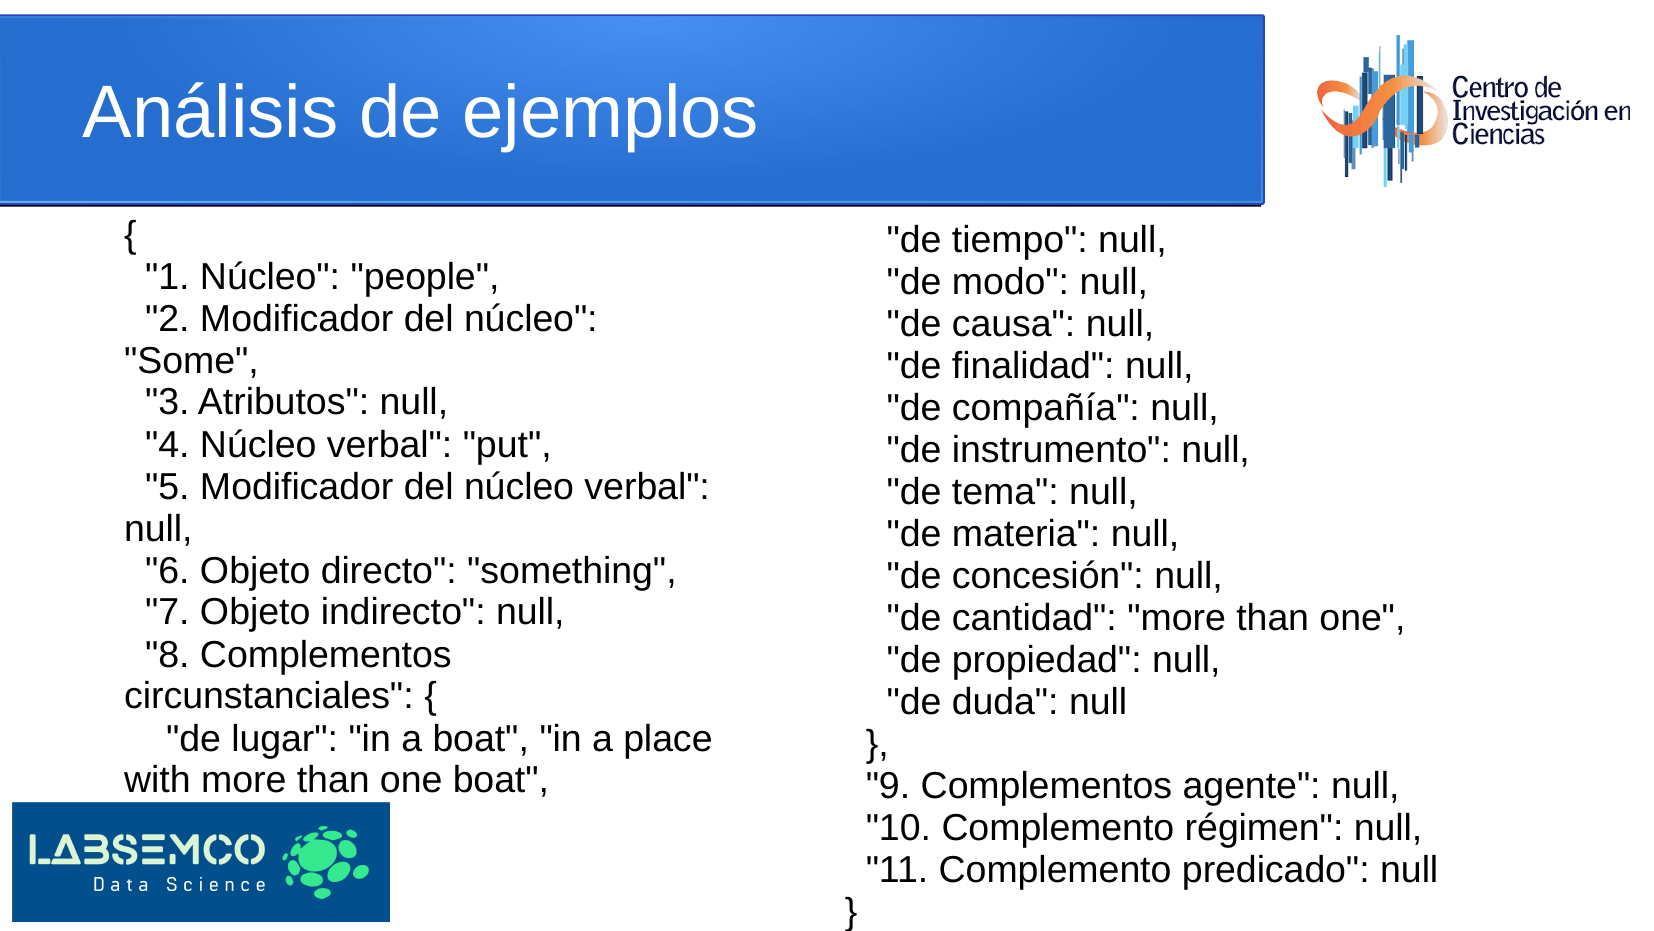

# Análisis de ejemplos
{
 "1. Núcleo": "people",
 "2. Modificador del núcleo": "Some",
 "3. Atributos": null,
 "4. Núcleo verbal": "put",
 "5. Modificador del núcleo verbal": null,
 "6. Objeto directo": "something",
 "7. Objeto indirecto": null,
 "8. Complementos circunstanciales": {
 "de lugar": "in a boat", "in a place with more than one boat",
 "de tiempo": null,
 "de modo": null,
 "de causa": null,
 "de finalidad": null,
 "de compañía": null,
 "de instrumento": null,
 "de tema": null,
 "de materia": null,
 "de concesión": null,
 "de cantidad": "more than one",
 "de propiedad": null,
 "de duda": null
 },
 "9. Complementos agente": null,
 "10. Complemento régimen": null,
 "11. Complemento predicado": null
}